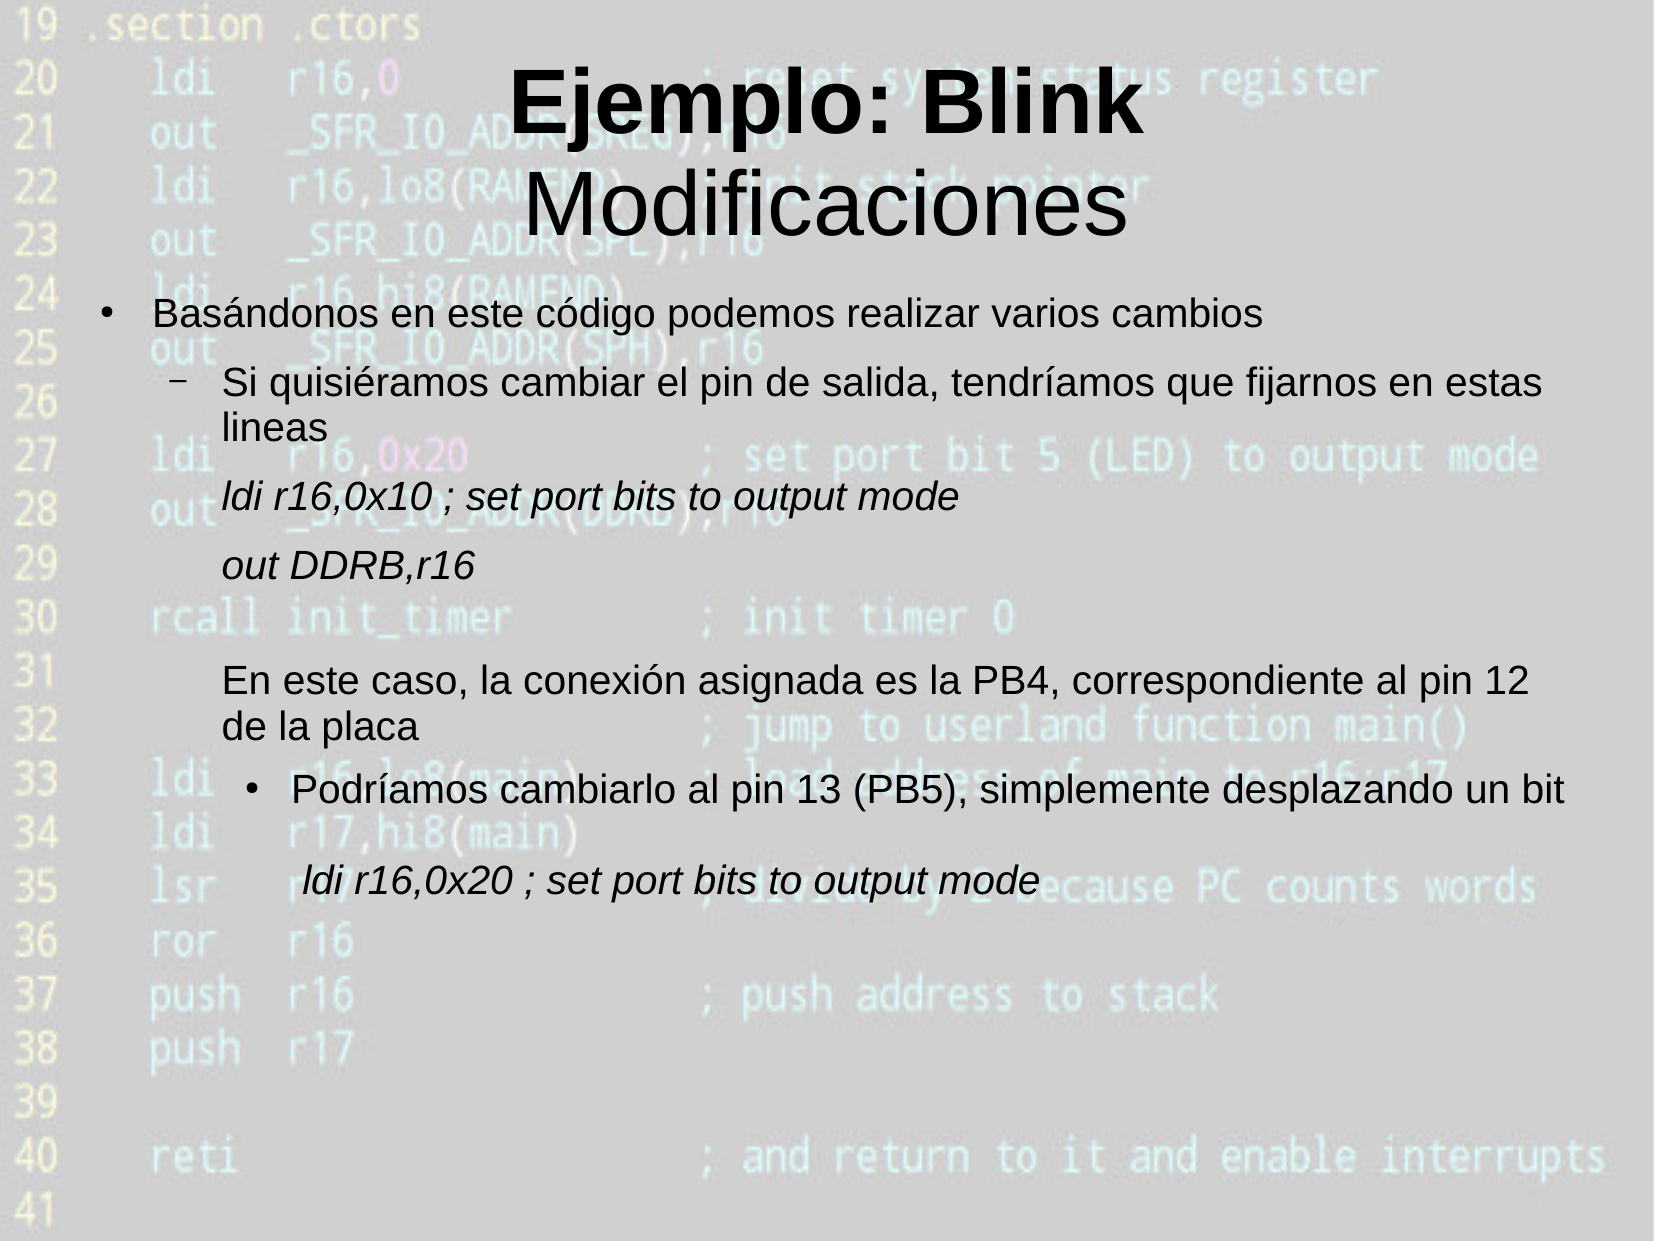

# Ejemplo: Blink Modificaciones
Basándonos en este código podemos realizar varios cambios
Si quisiéramos cambiar el pin de salida, tendríamos que fijarnos en estas lineas
ldi r16,0x10 ; set port bits to output mode
out DDRB,r16
En este caso, la conexión asignada es la PB4, correspondiente al pin 12 de la placa
Podríamos cambiarlo al pin 13 (PB5), simplemente desplazando un bit
 ldi r16,0x20 ; set port bits to output mode